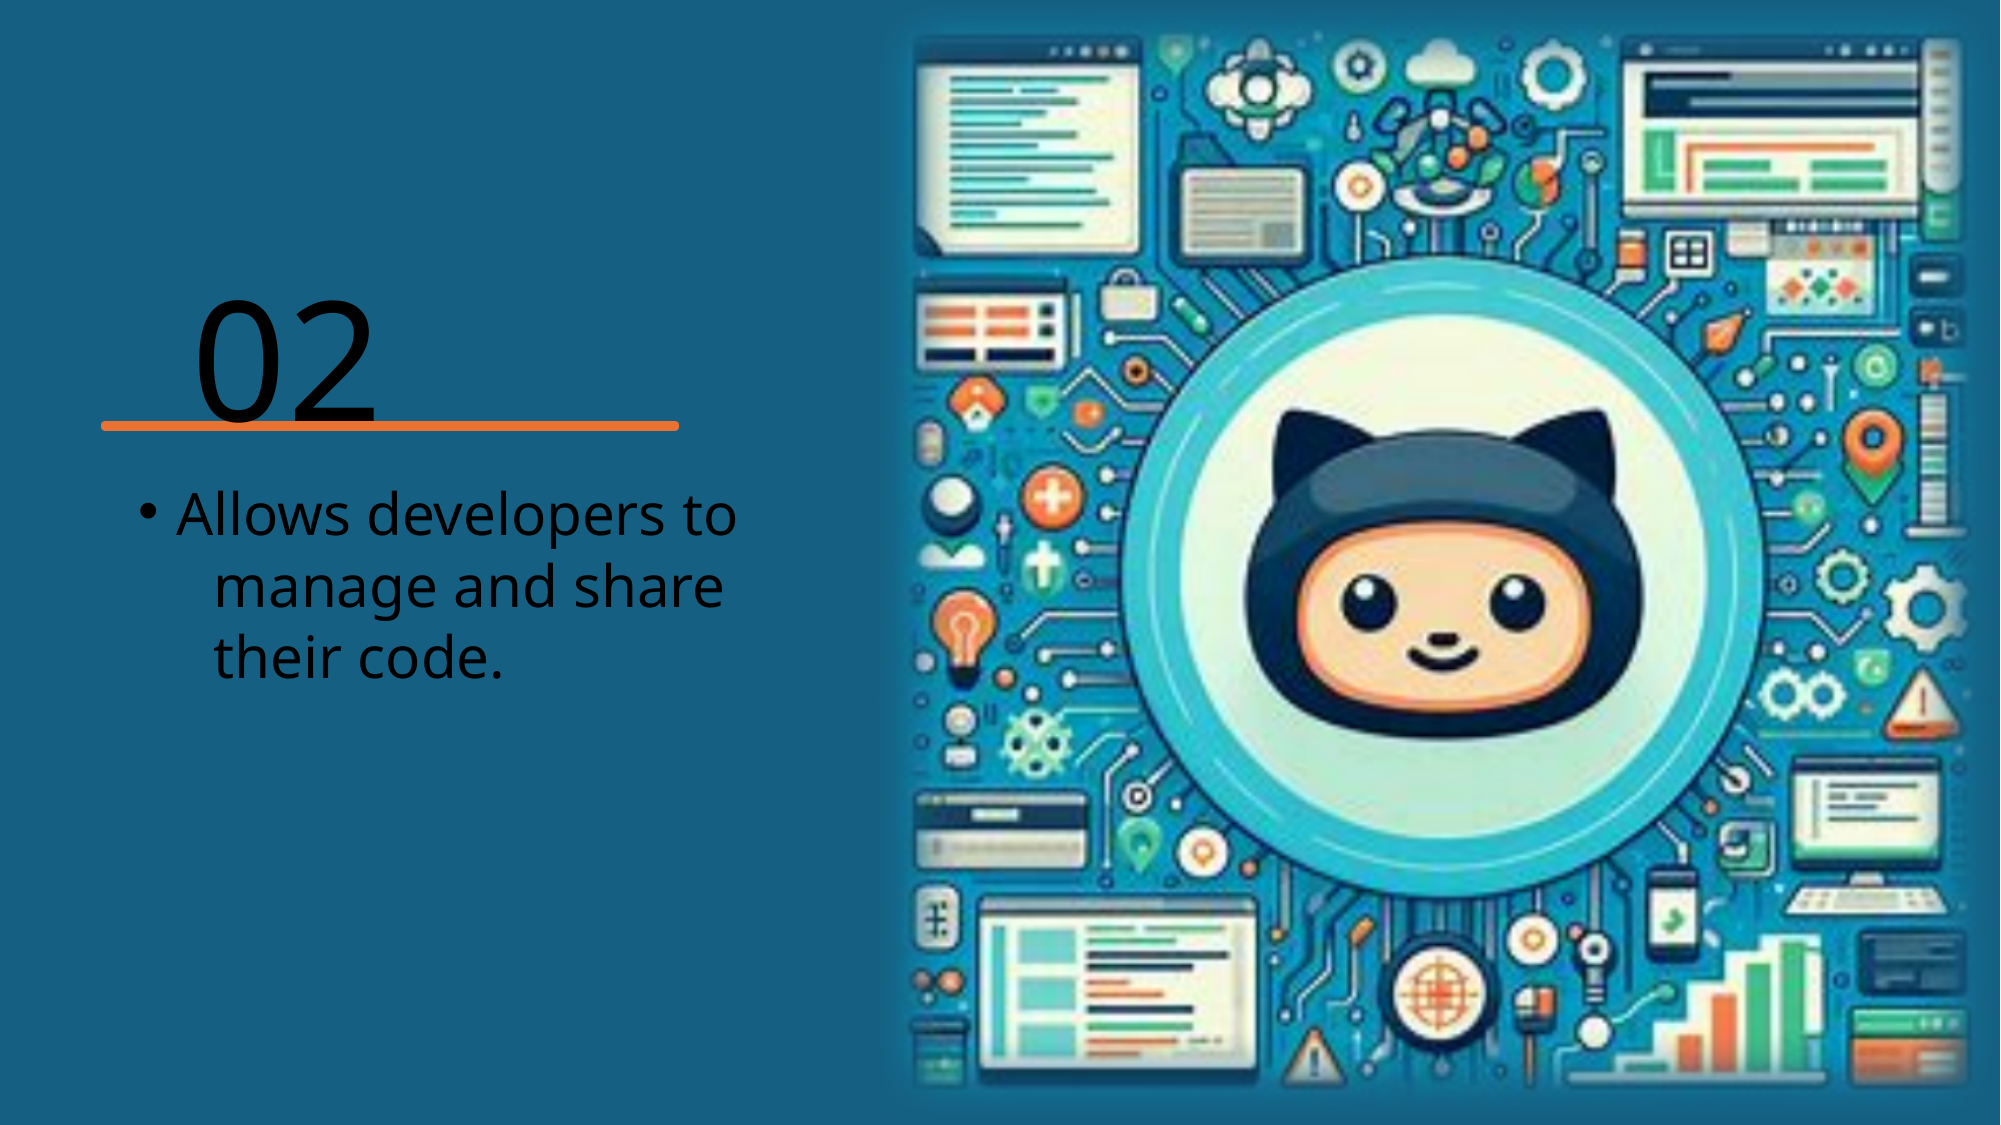

02
Allows developers to manage and share their code.